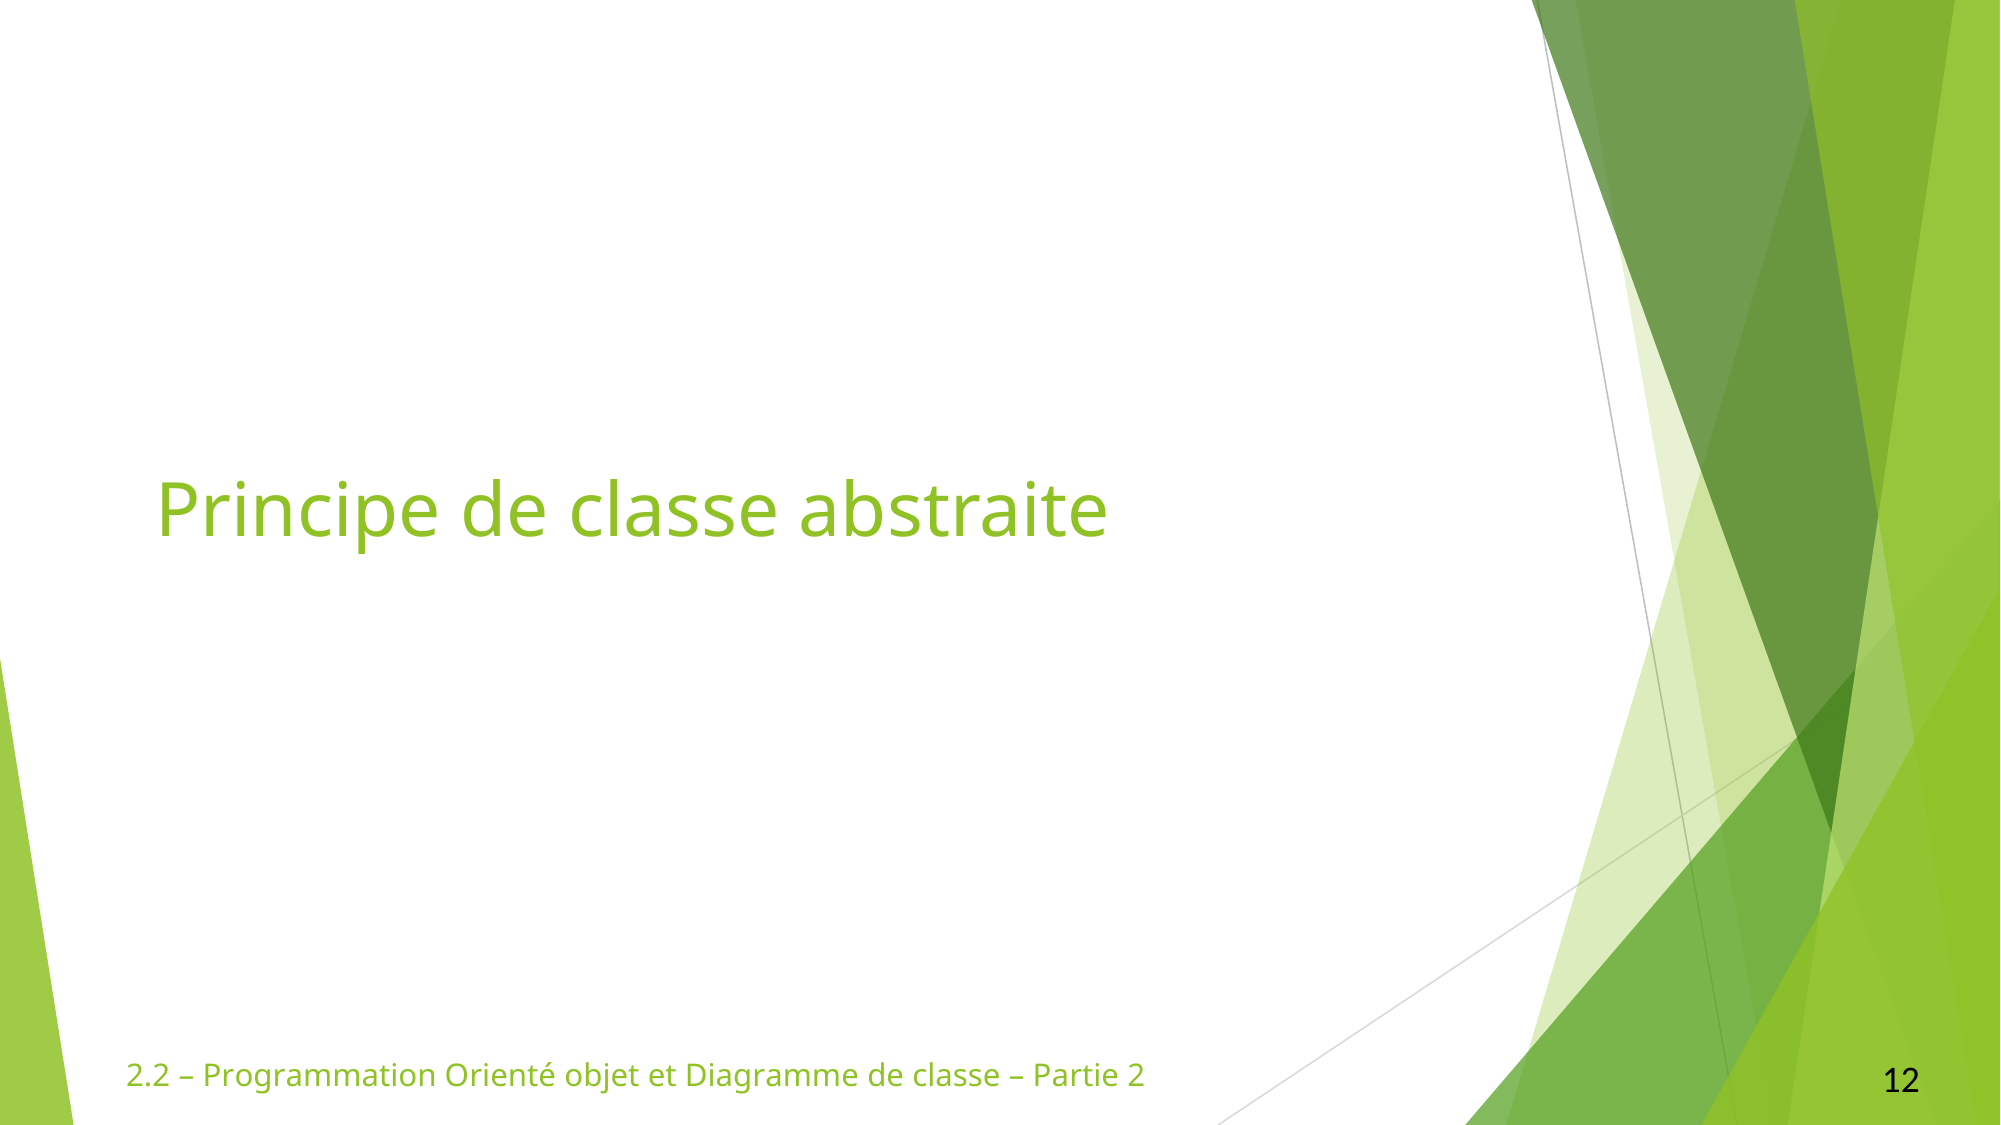

# Principe de classe abstraite
2.2 – Programmation Orienté objet et Diagramme de classe – Partie 2